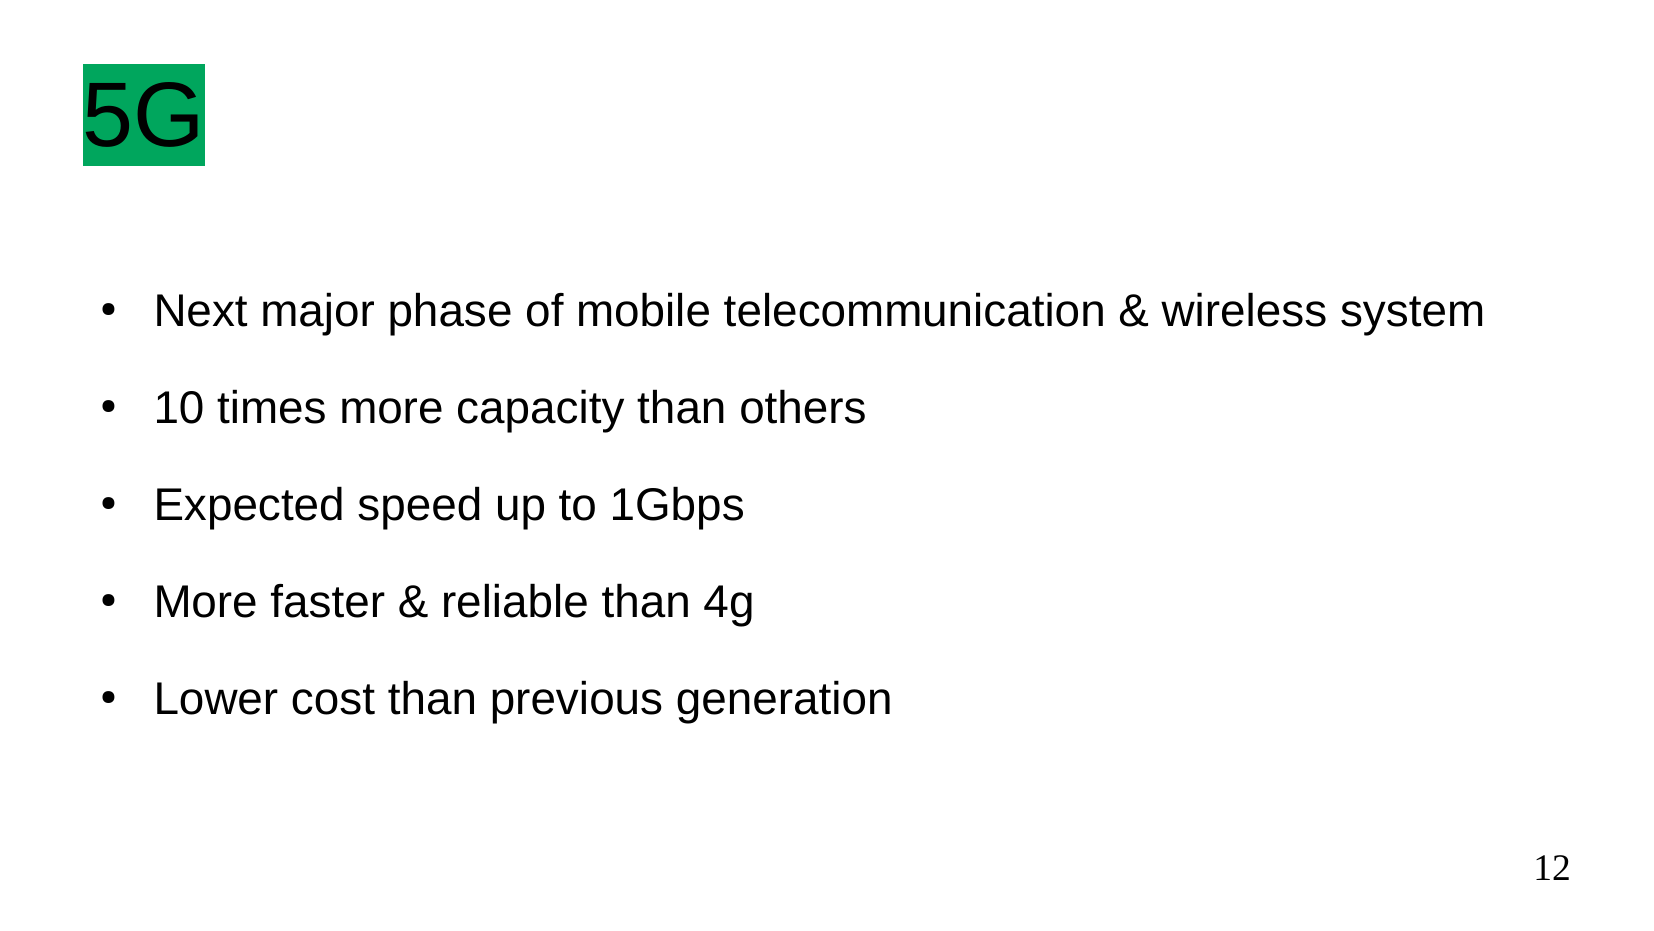

# 5G
Next major phase of mobile telecommunication & wireless system
10 times more capacity than others
Expected speed up to 1Gbps
More faster & reliable than 4g
Lower cost than previous generation
12